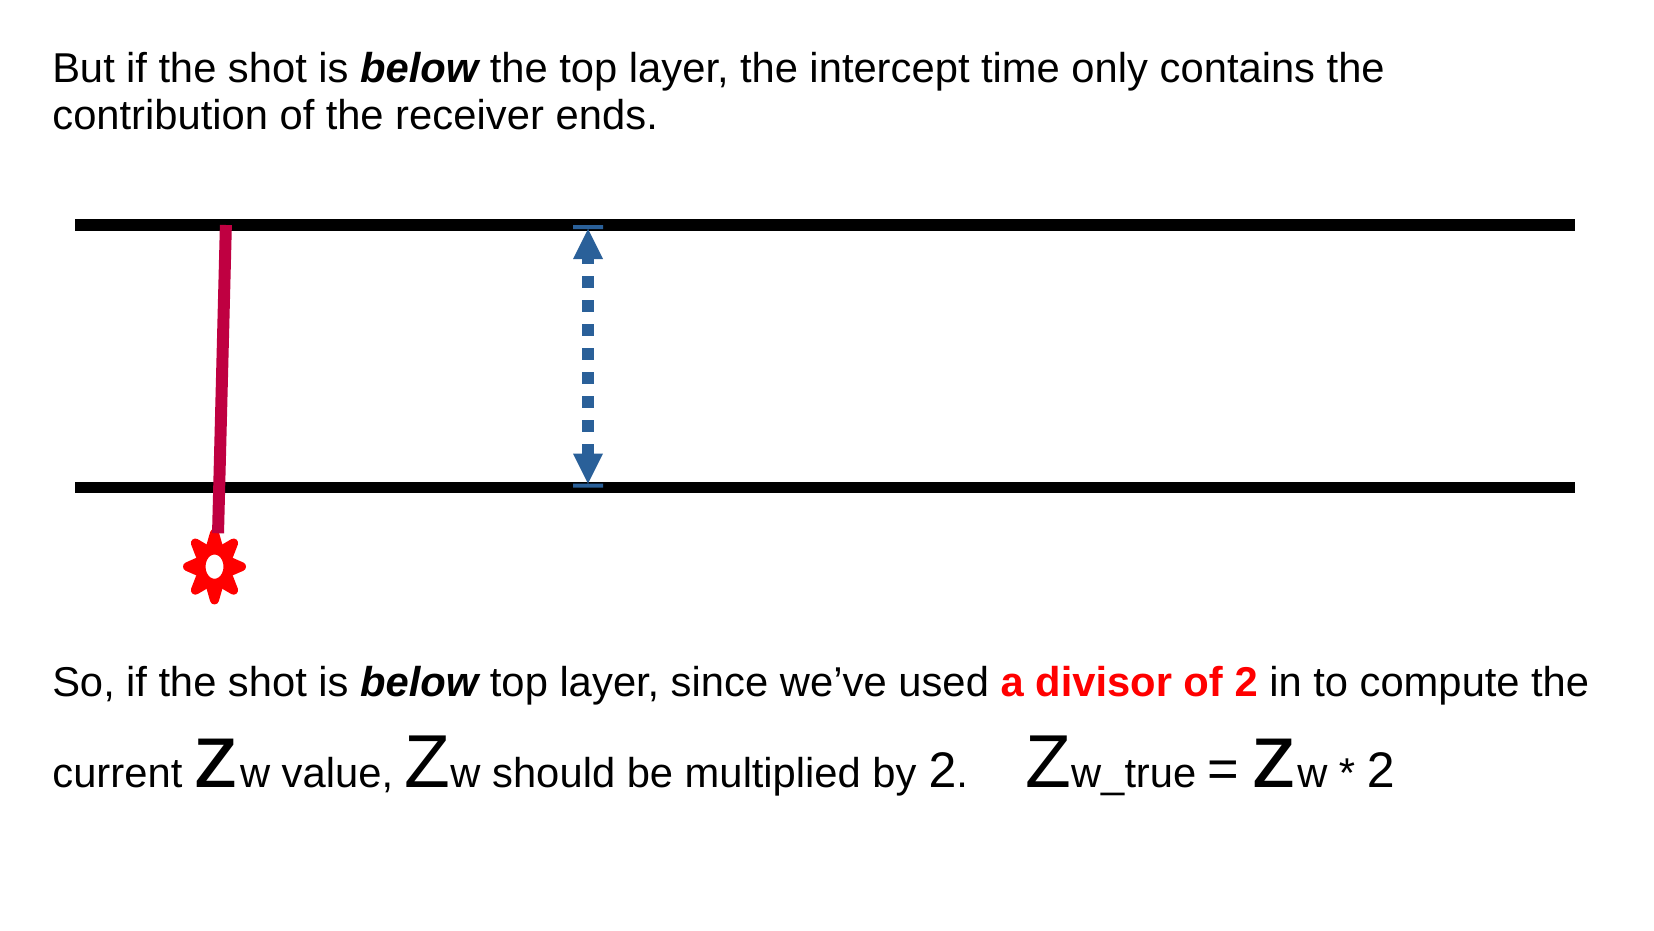

But if the shot is below the top layer, the intercept time only contains the contribution of the receiver ends.
So, if the shot is below top layer, since we’ve used a divisor of 2 in to compute the current zw value, Zw should be multiplied by 2. Zw_true = zw * 2